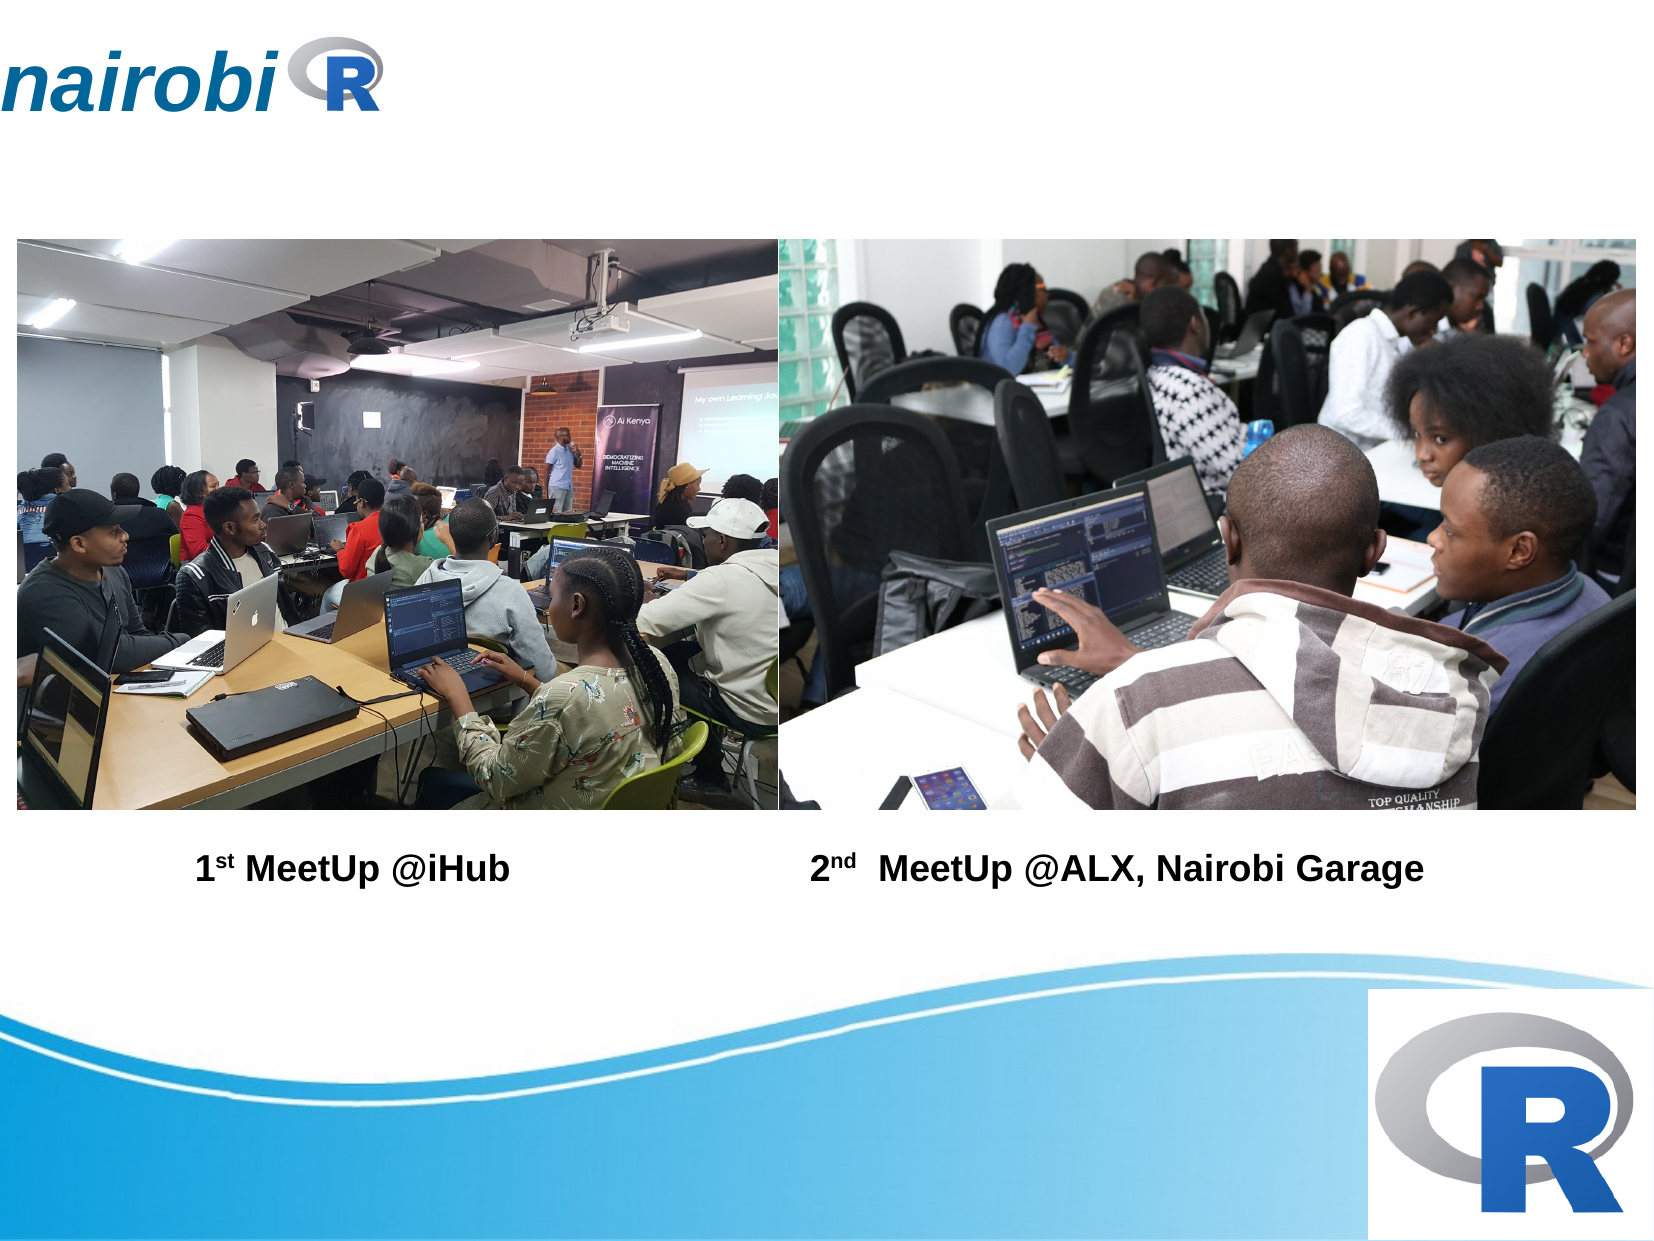

# nairobi :
1st MeetUp @iHub
2nd MeetUp @ALX, Nairobi Garage